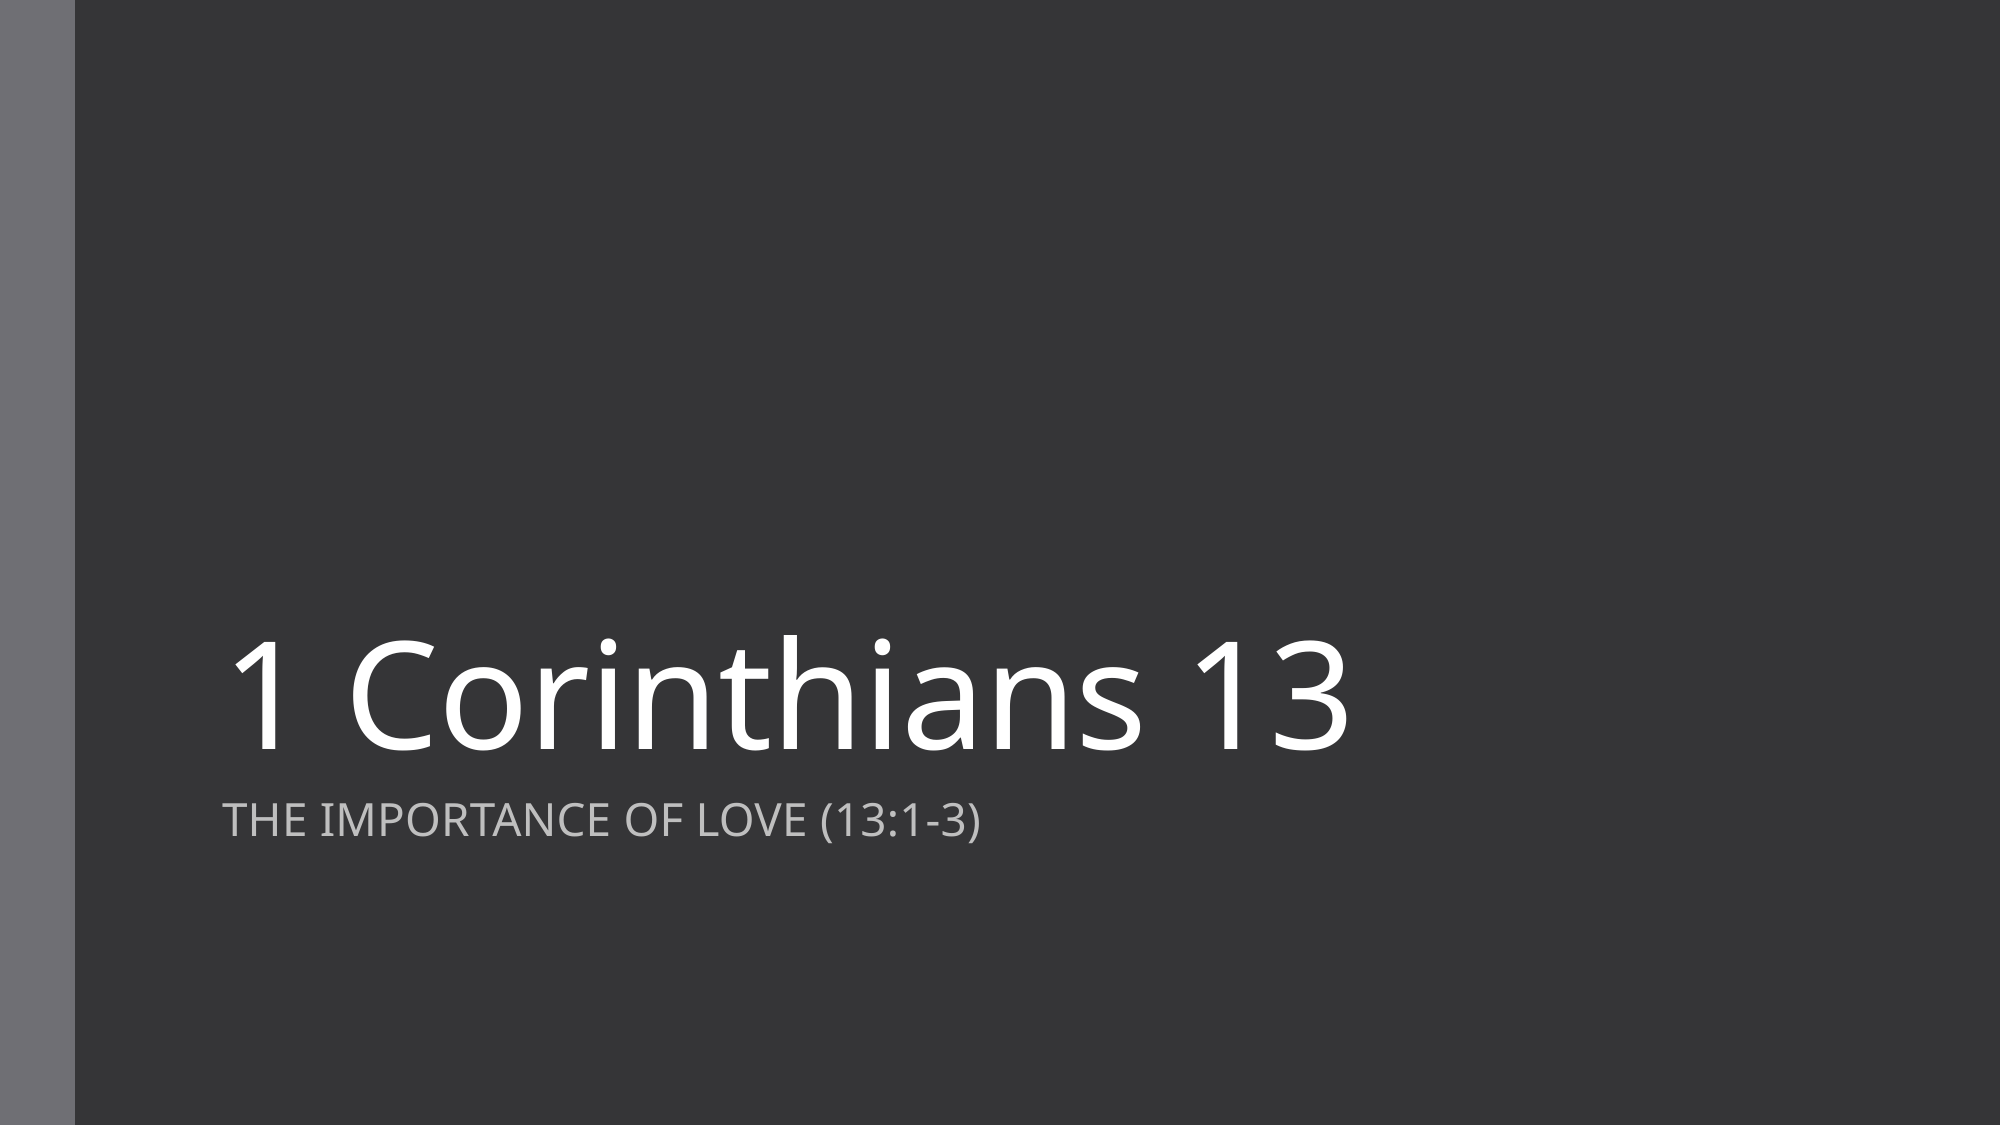

# 1 Corinthians 13
THE IMPORTANCE OF LOVE (13:1-3)